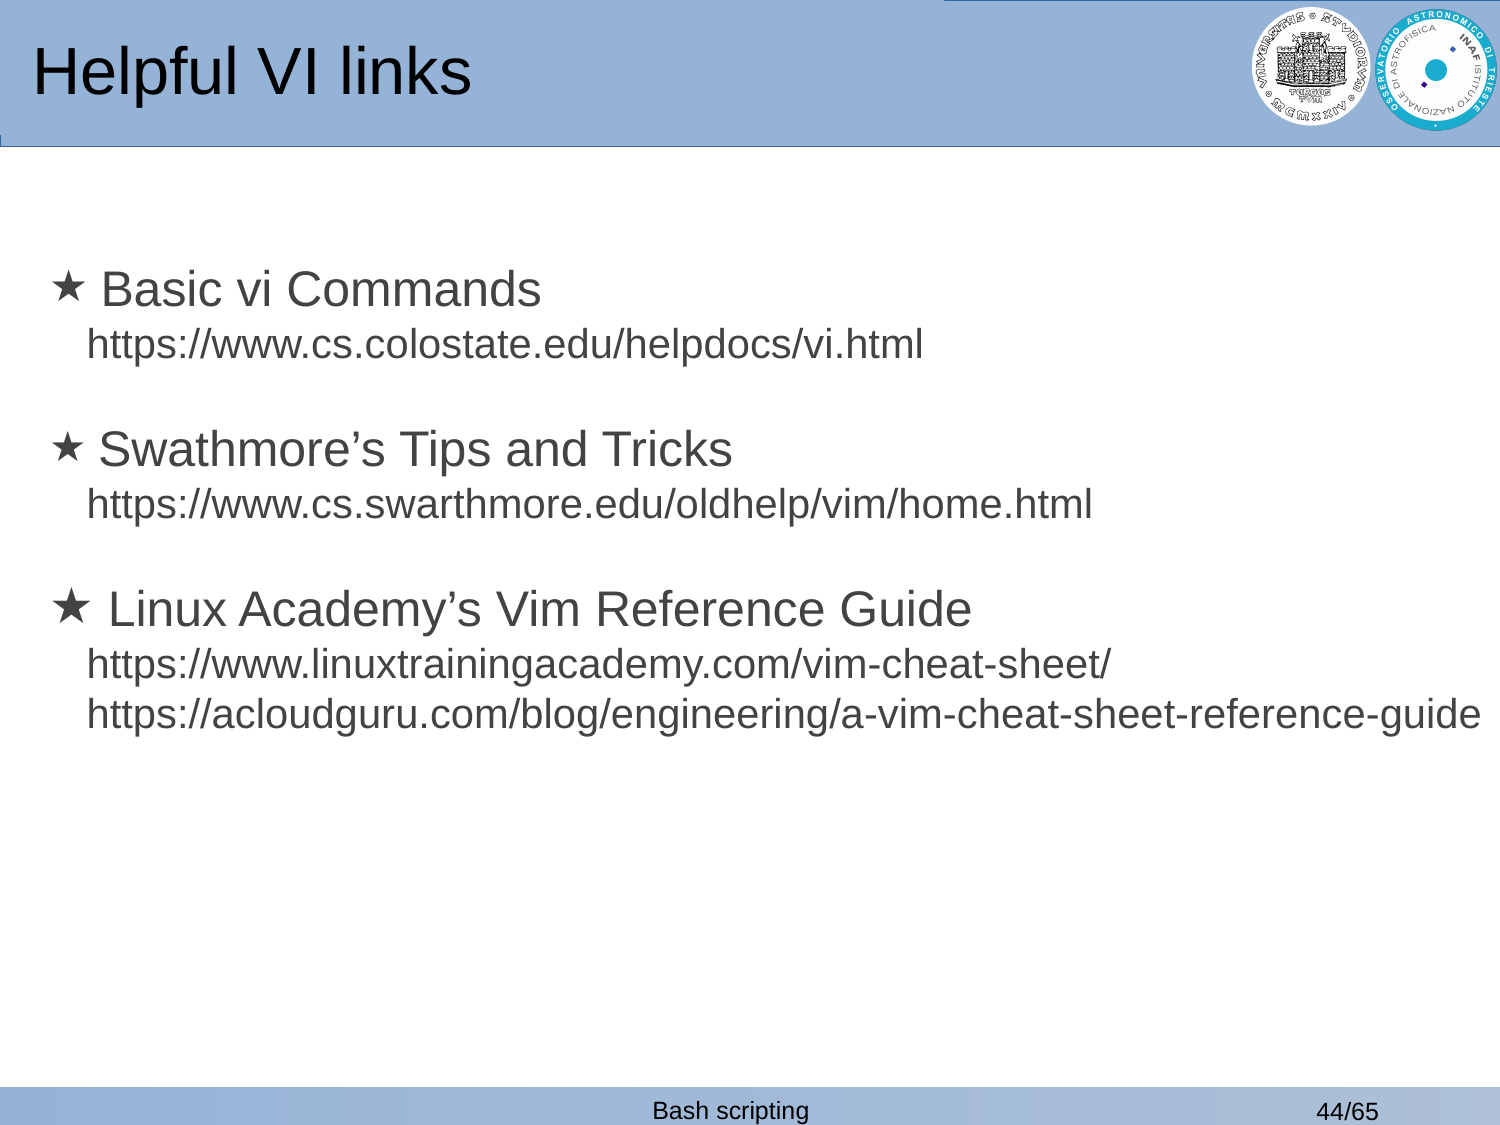

Traditional service delivery
Helpful VI links
# Basic vi Commands
https://www.cs.colostate.edu/helpdocs/vi.html
 Swathmore’s Tips and Tricks
https://www.cs.swarthmore.edu/oldhelp/vim/home.html
 Linux Academy’s Vim Reference Guide
https://www.linuxtrainingacademy.com/vim-cheat-sheet/
https://acloudguru.com/blog/engineering/a-vim-cheat-sheet-reference-guide